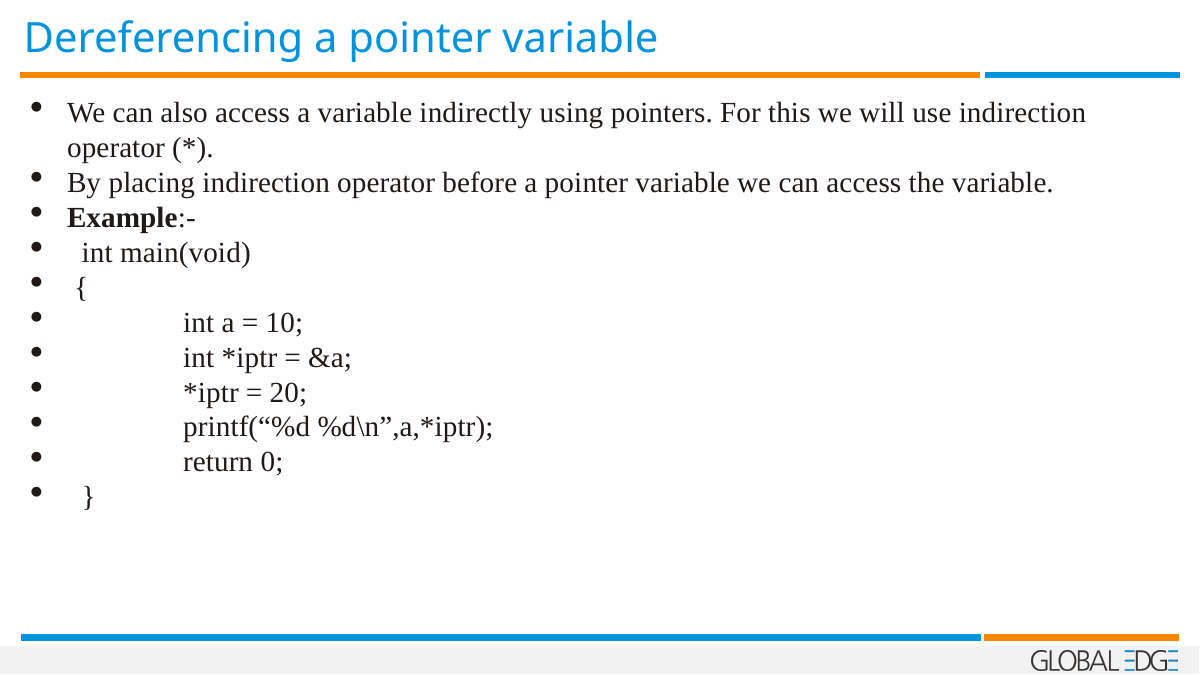

Dereferencing a pointer variable
We can also access a variable indirectly using pointers. For this we will use indirection operator (*).
By placing indirection operator before a pointer variable we can access the variable.
Example:-
 int main(void)
 {
 int a = 10;
 int *iptr = &a;
 *iptr = 20;
 printf(“%d %d\n”,a,*iptr);
 return 0;
 }